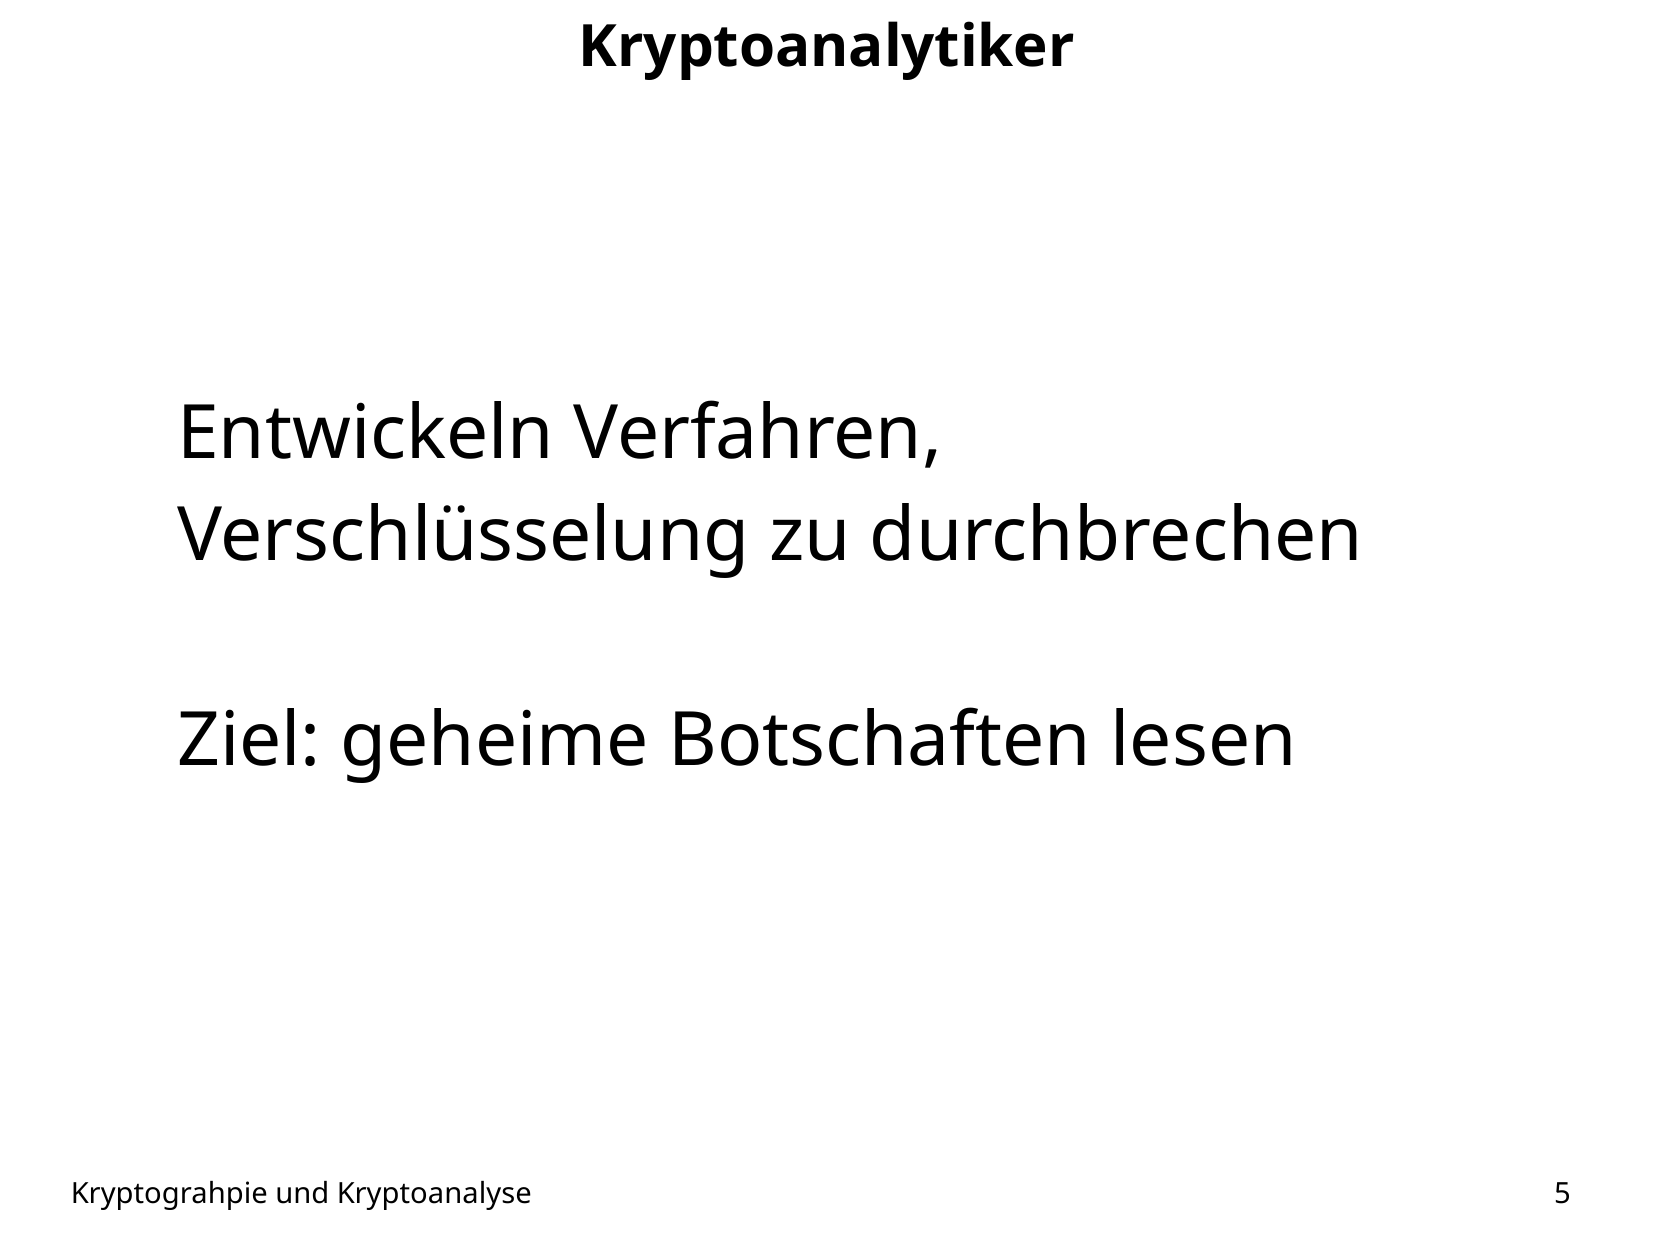

# Kryptoanalytiker
Entwickeln Verfahren,
Verschlüsselung zu durchbrechen
Ziel: geheime Botschaften lesen
Kryptograhpie und Kryptoanalyse
5